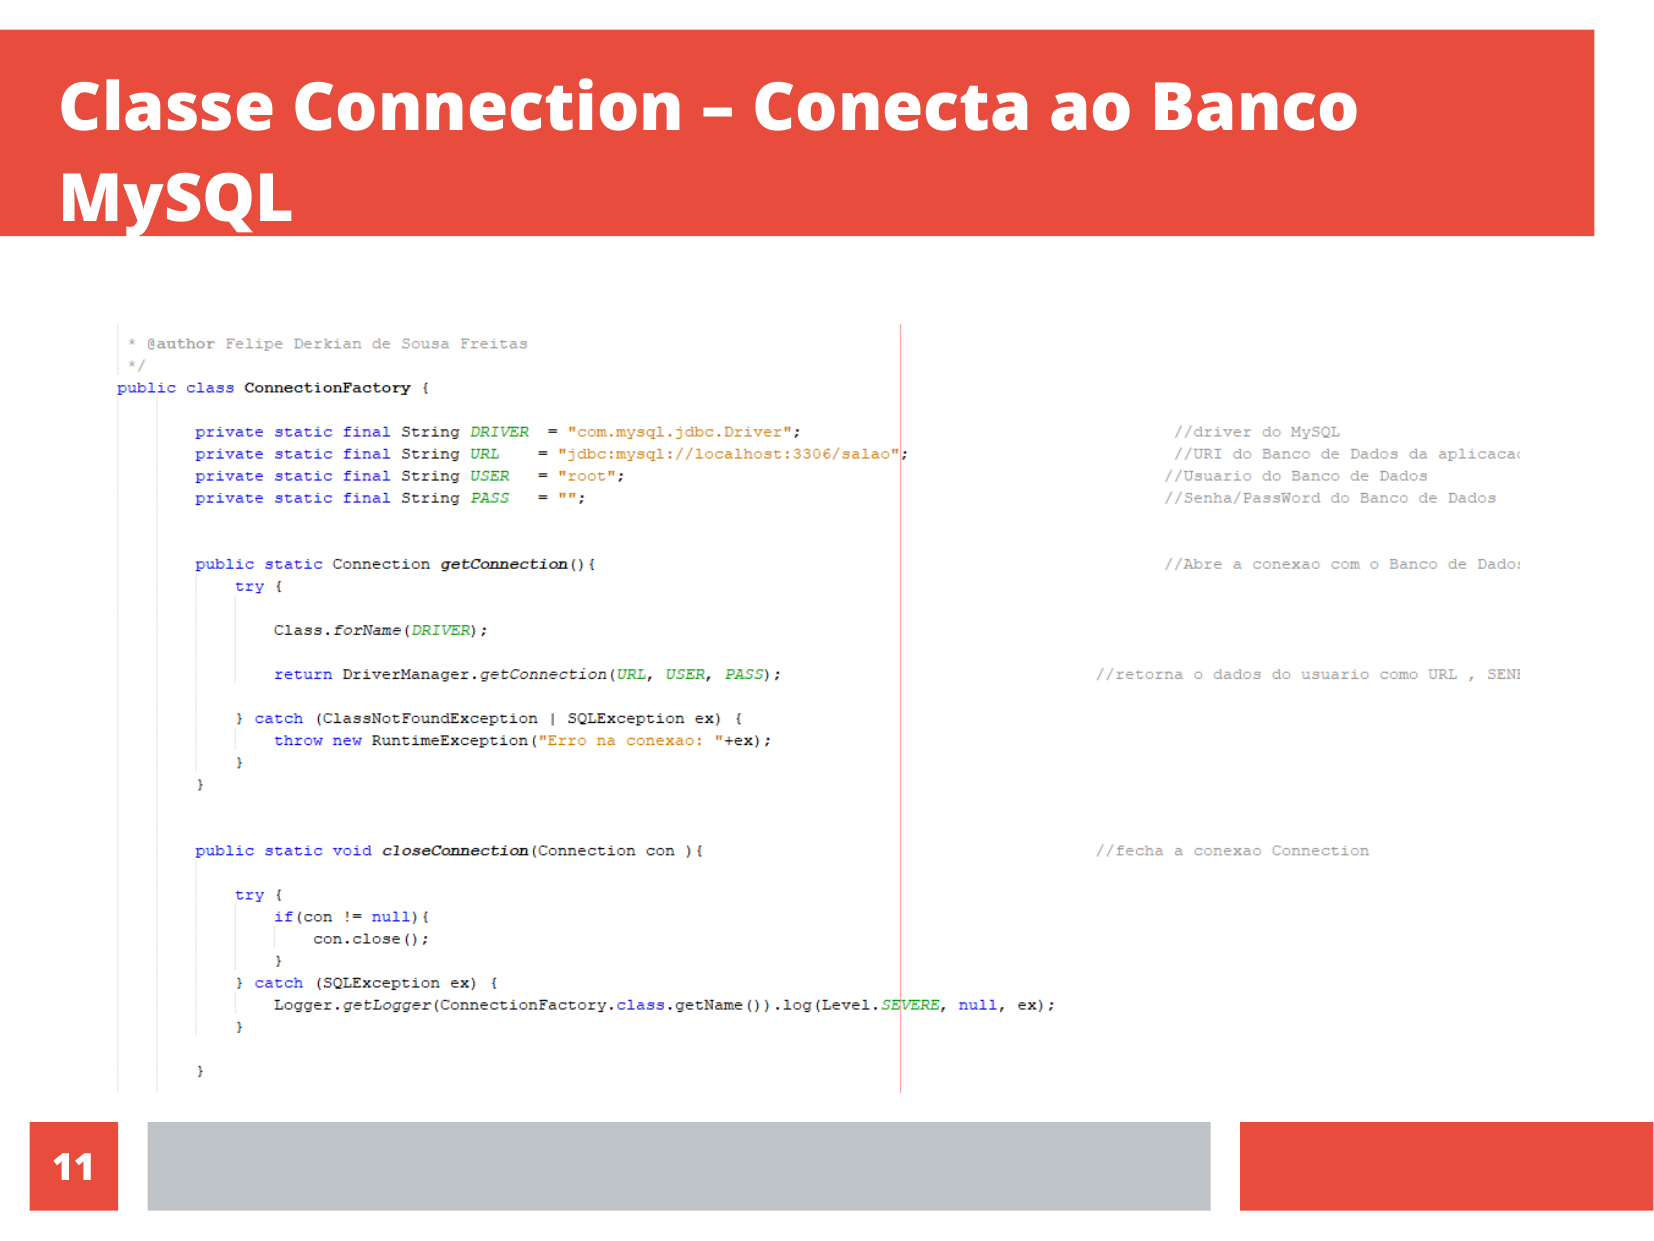

# Classe Connection – Conecta ao Banco MySQL
11